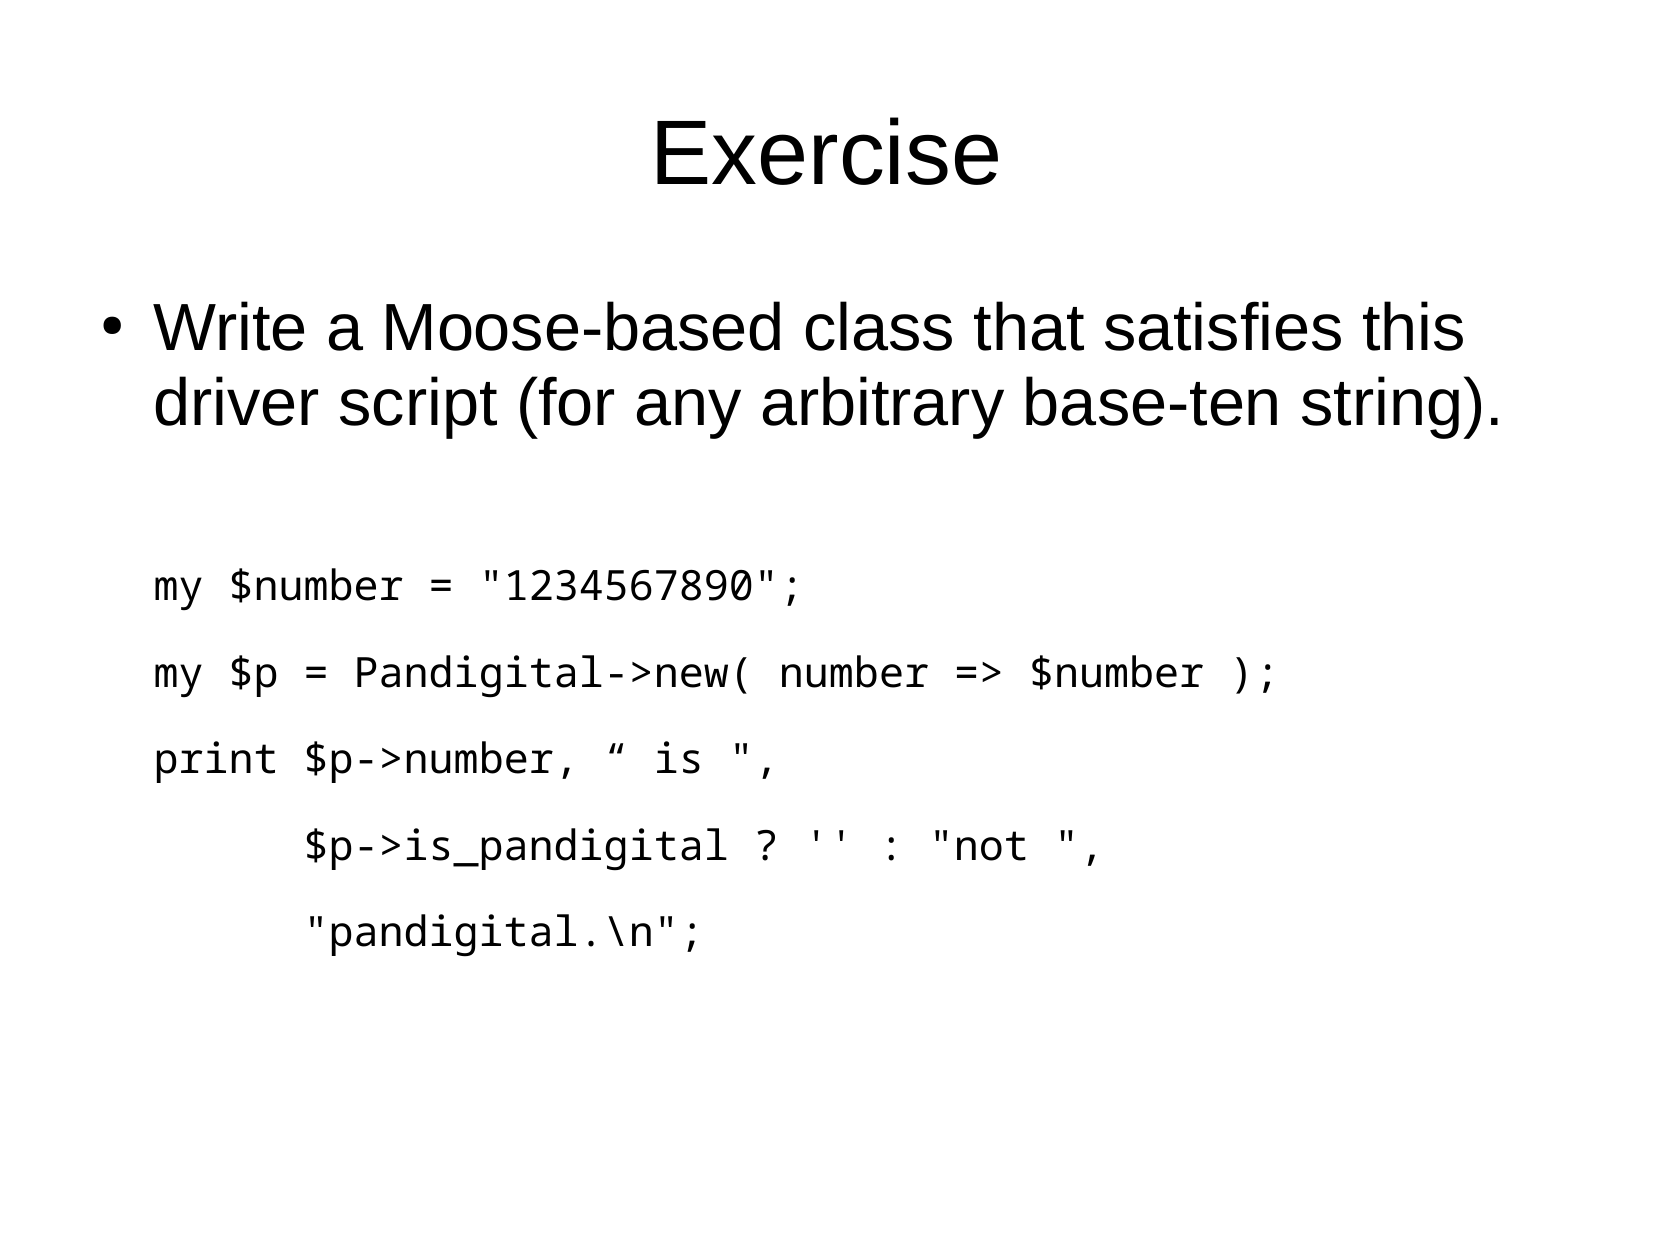

# Exercise
Write a Moose-based class that satisfies this driver script (for any arbitrary base-ten string).
my $number = "1234567890";
my $p = Pandigital->new( number => $number );
print $p->number, “ is ",
 $p->is_pandigital ? '' : "not ",
 "pandigital.\n";